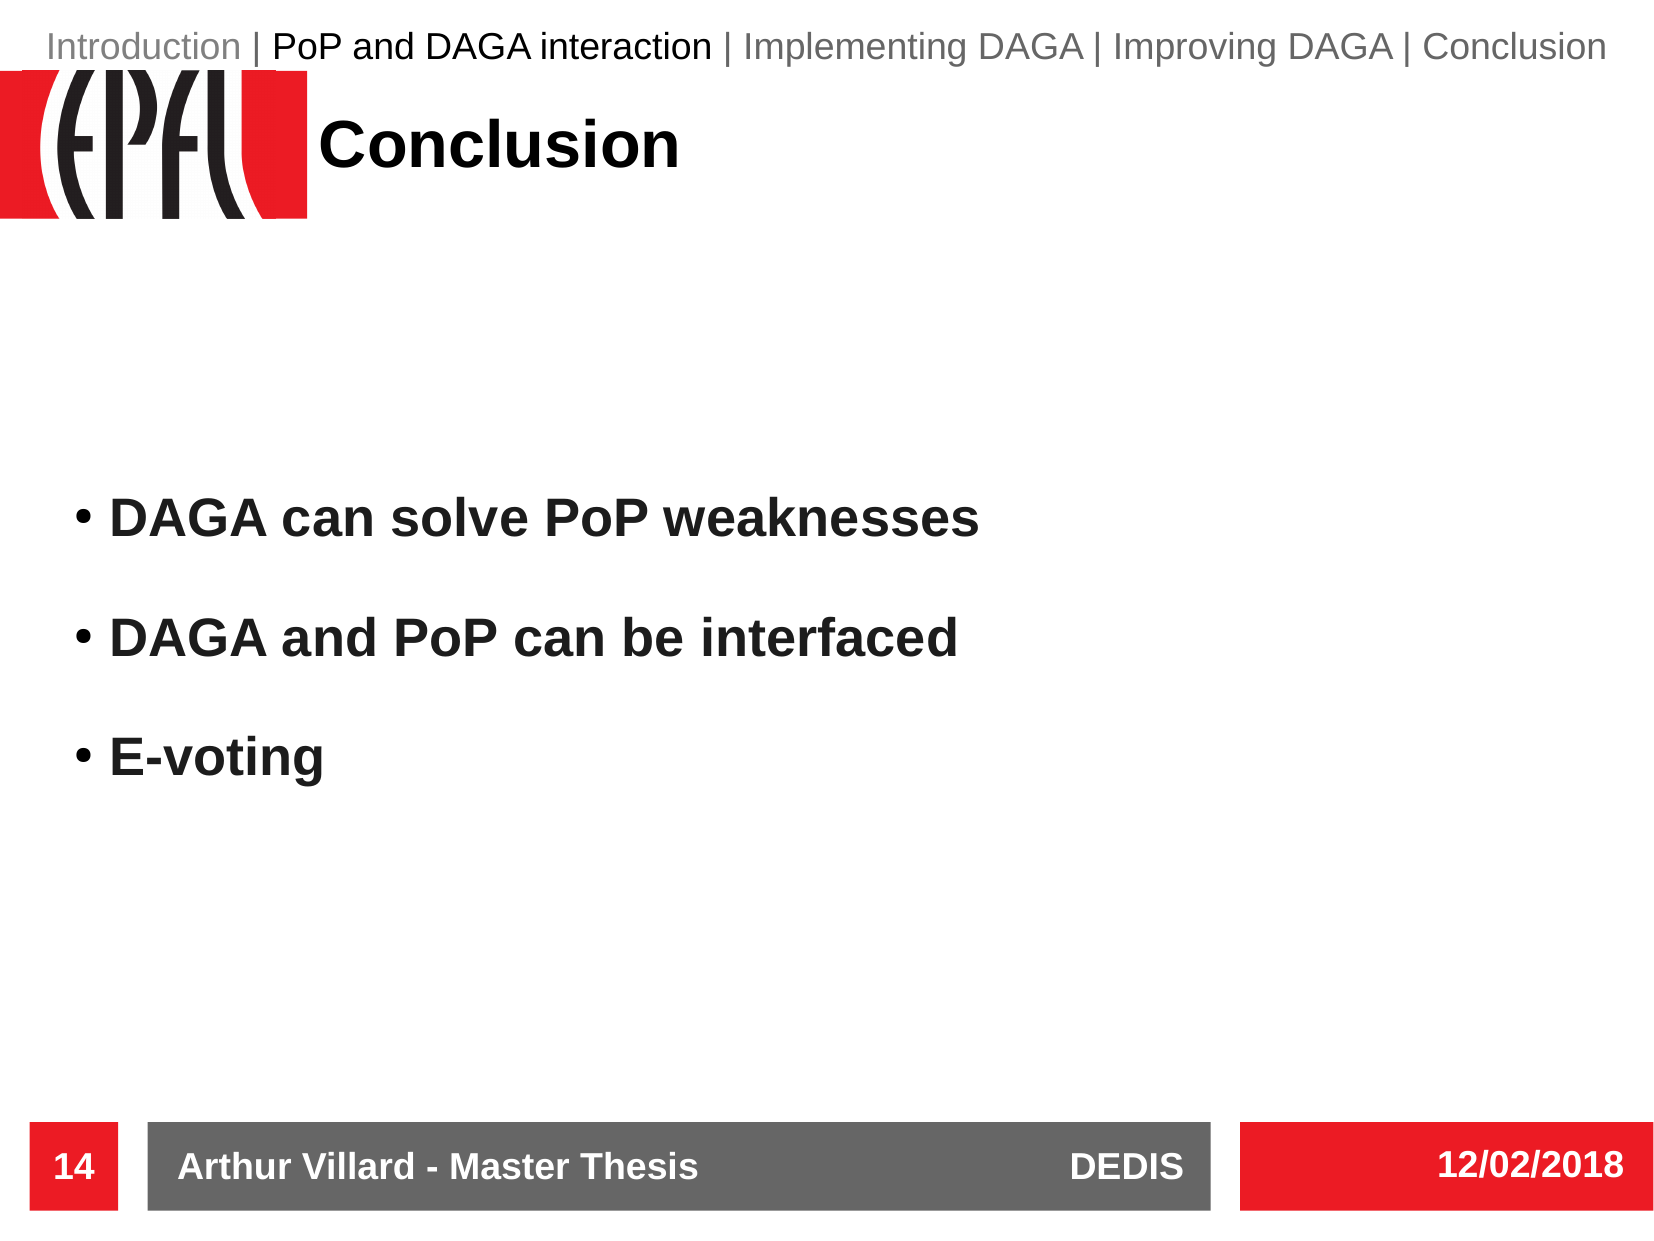

Introduction | PoP and DAGA interaction | Implementing DAGA | Improving DAGA | Conclusion
# Conclusion
DAGA can solve PoP weaknesses
DAGA and PoP can be interfaced
E-voting
14
Arthur Villard - Master Thesis
12/02/2018